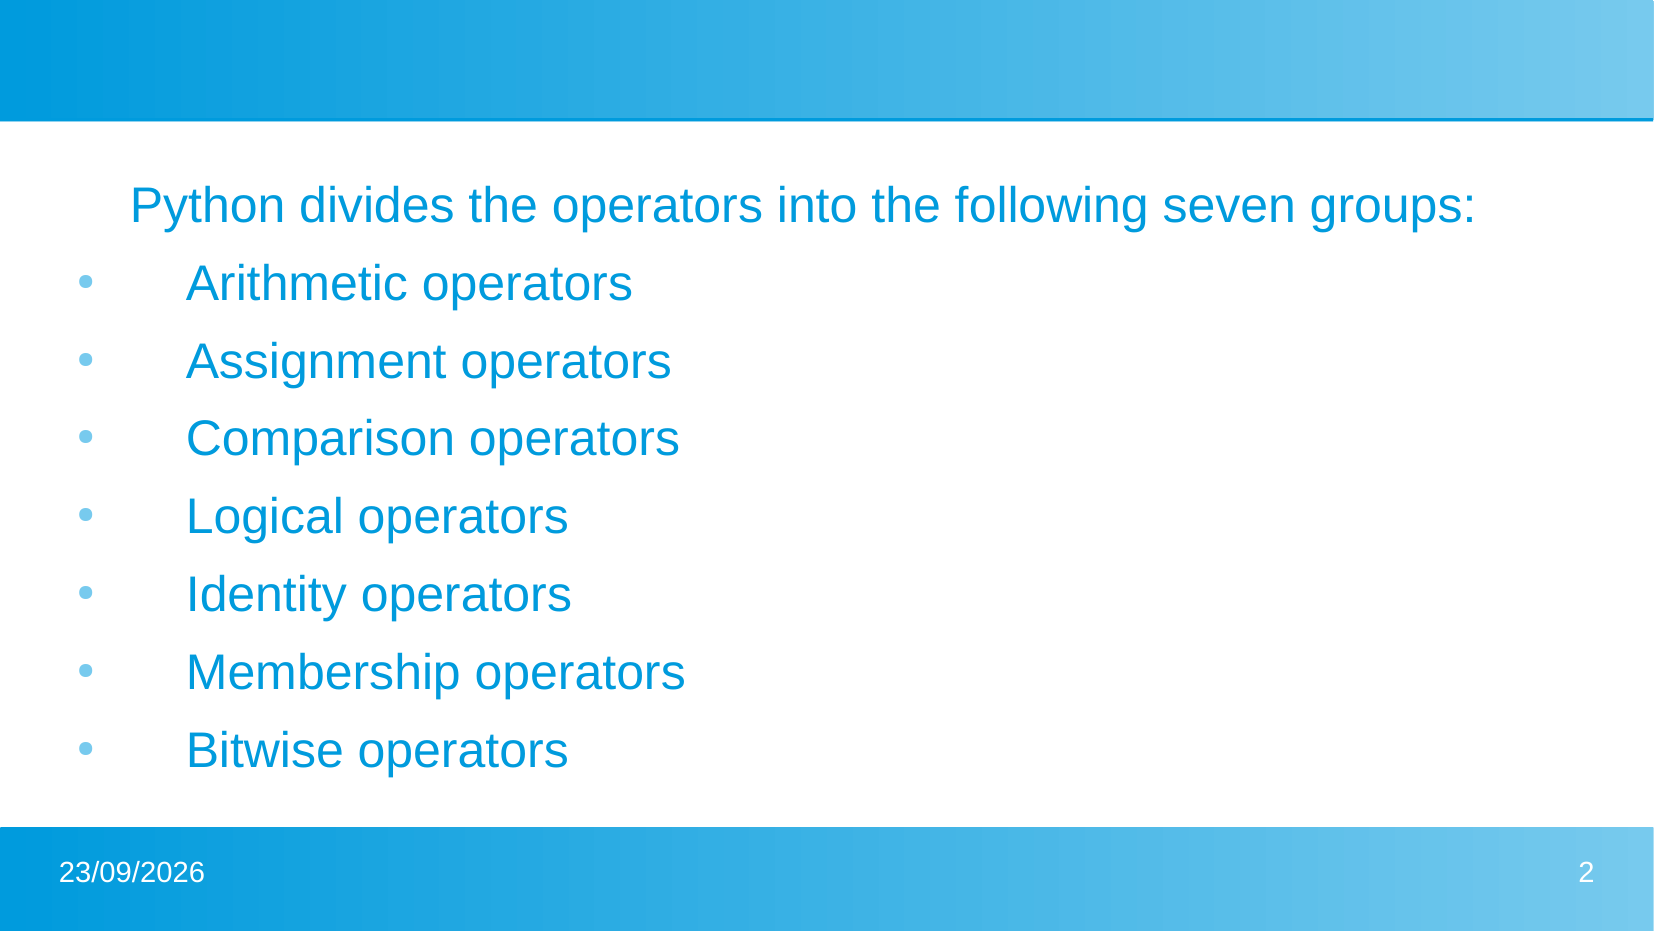

# Python divides the operators into the following seven groups:
 Arithmetic operators
 Assignment operators
 Comparison operators
 Logical operators
 Identity operators
 Membership operators
 Bitwise operators
2